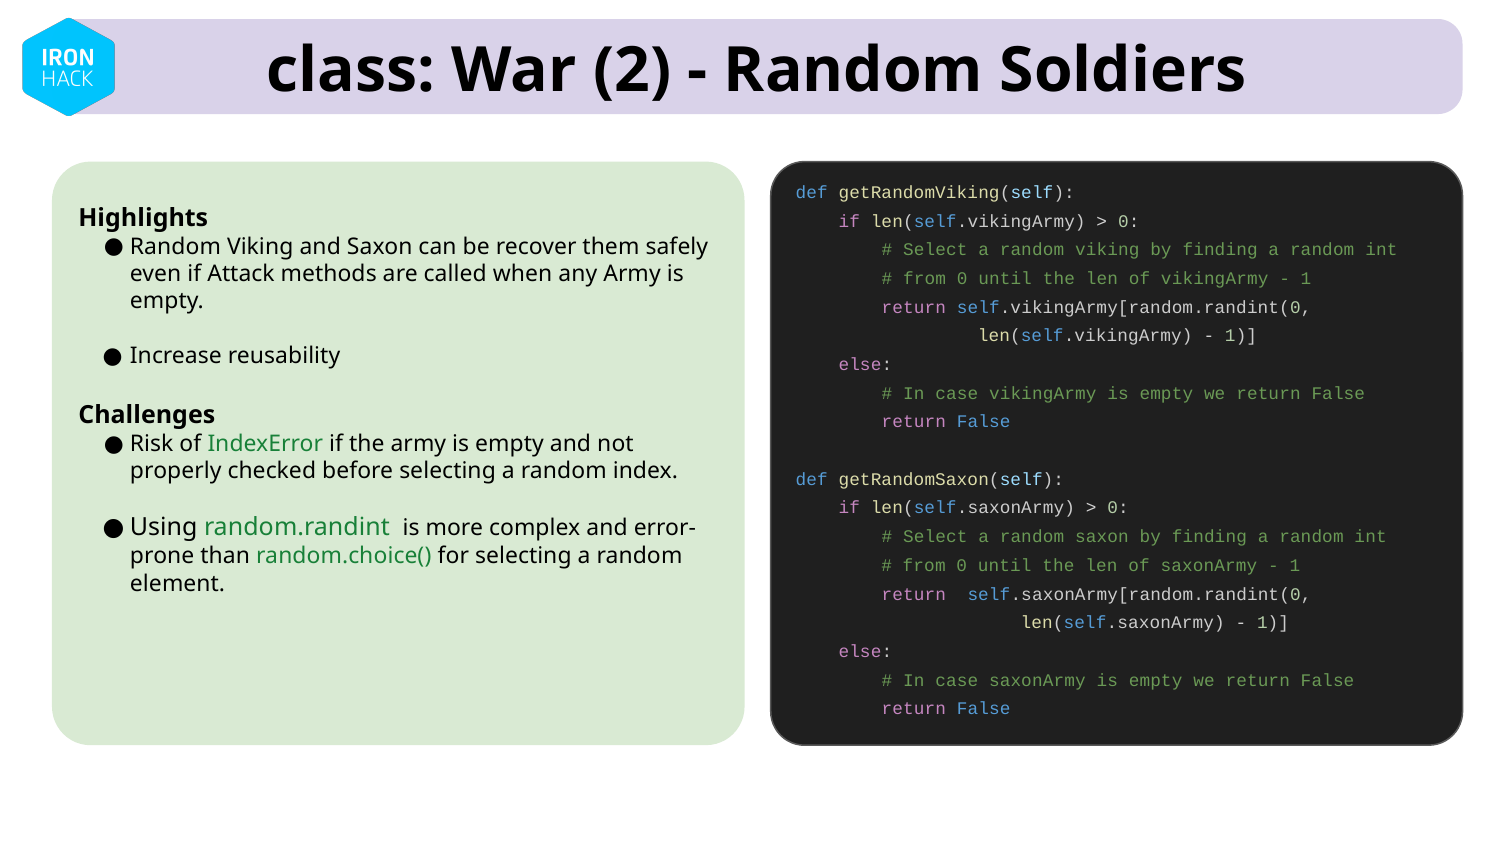

class: War (2) - Random Soldiers
Highlights
Random Viking and Saxon can be recover them safely even if Attack methods are called when any Army is empty.
Increase reusability
Challenges
Risk of IndexError if the army is empty and not properly checked before selecting a random index.
Using random.randint is more complex and error-prone than random.choice() for selecting a random element.
def getRandomViking(self):
 if len(self.vikingArmy) > 0:
 # Select a random viking by finding a random int
 # from 0 until the len of vikingArmy - 1
 return self.vikingArmy[random.randint(0,
 len(self.vikingArmy) - 1)]
 else:
 # In case vikingArmy is empty we return False
 return False
def getRandomSaxon(self):
 if len(self.saxonArmy) > 0:
 # Select a random saxon by finding a random int
 # from 0 until the len of saxonArmy - 1
 return self.saxonArmy[random.randint(0,
len(self.saxonArmy) - 1)]
 else:
 # In case saxonArmy is empty we return False
 return False